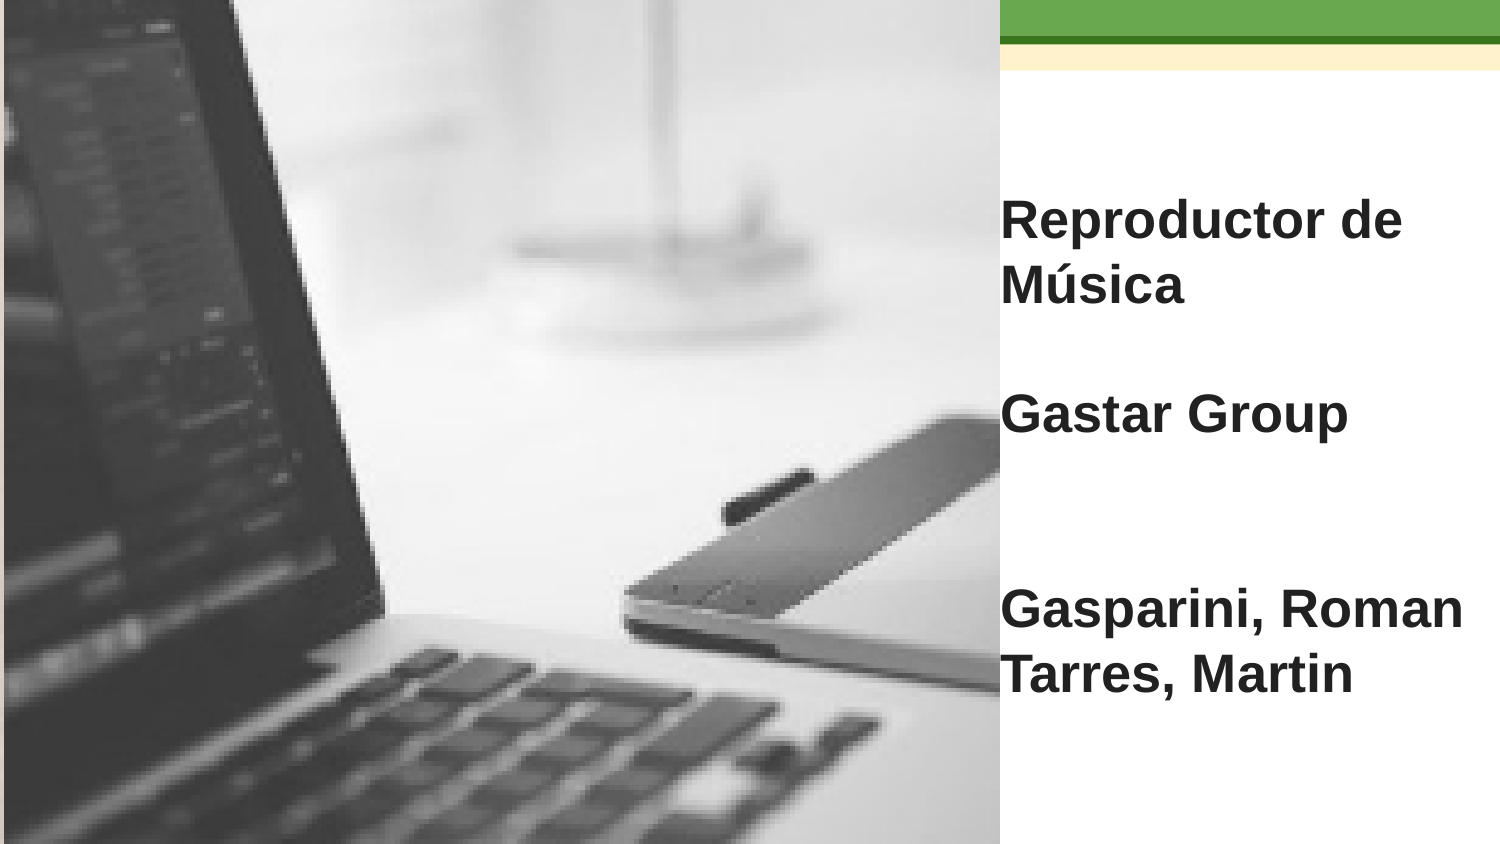

# Reproductor de Música Gastar Group Gasparini, Roman Tarres, Martin